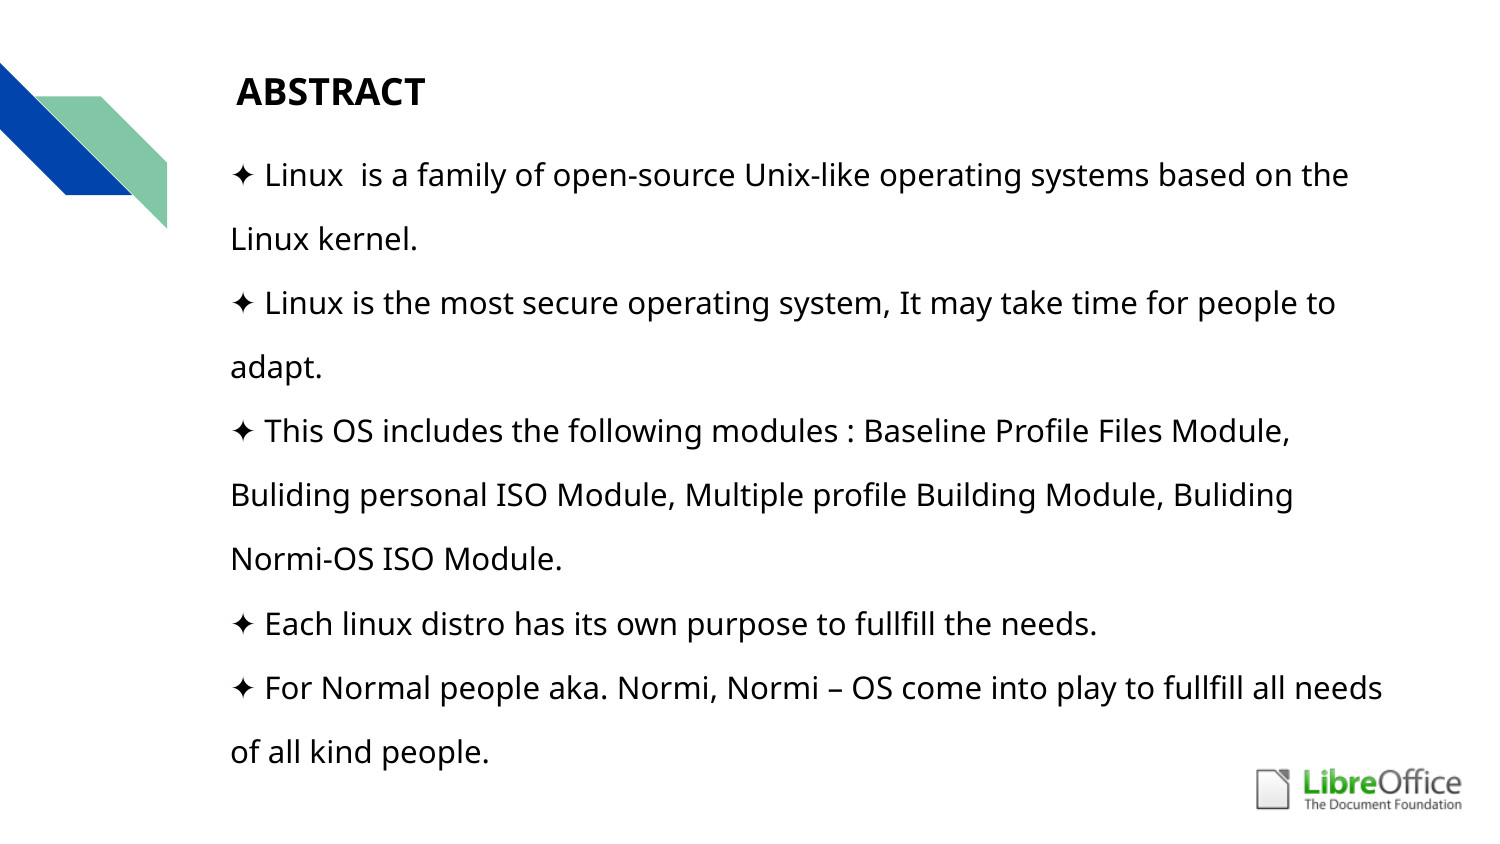

ABSTRACT
✦ Linux is a family of open-source Unix-like operating systems based on the Linux kernel.
✦ Linux is the most secure operating system, It may take time for people to adapt.
✦ This OS includes the following modules : Baseline Profile Files Module, Buliding personal ISO Module, Multiple profile Building Module, Buliding Normi-OS ISO Module.
✦ Each linux distro has its own purpose to fullfill the needs.
✦ For Normal people aka. Normi, Normi – OS come into play to fullfill all needs of all kind people.